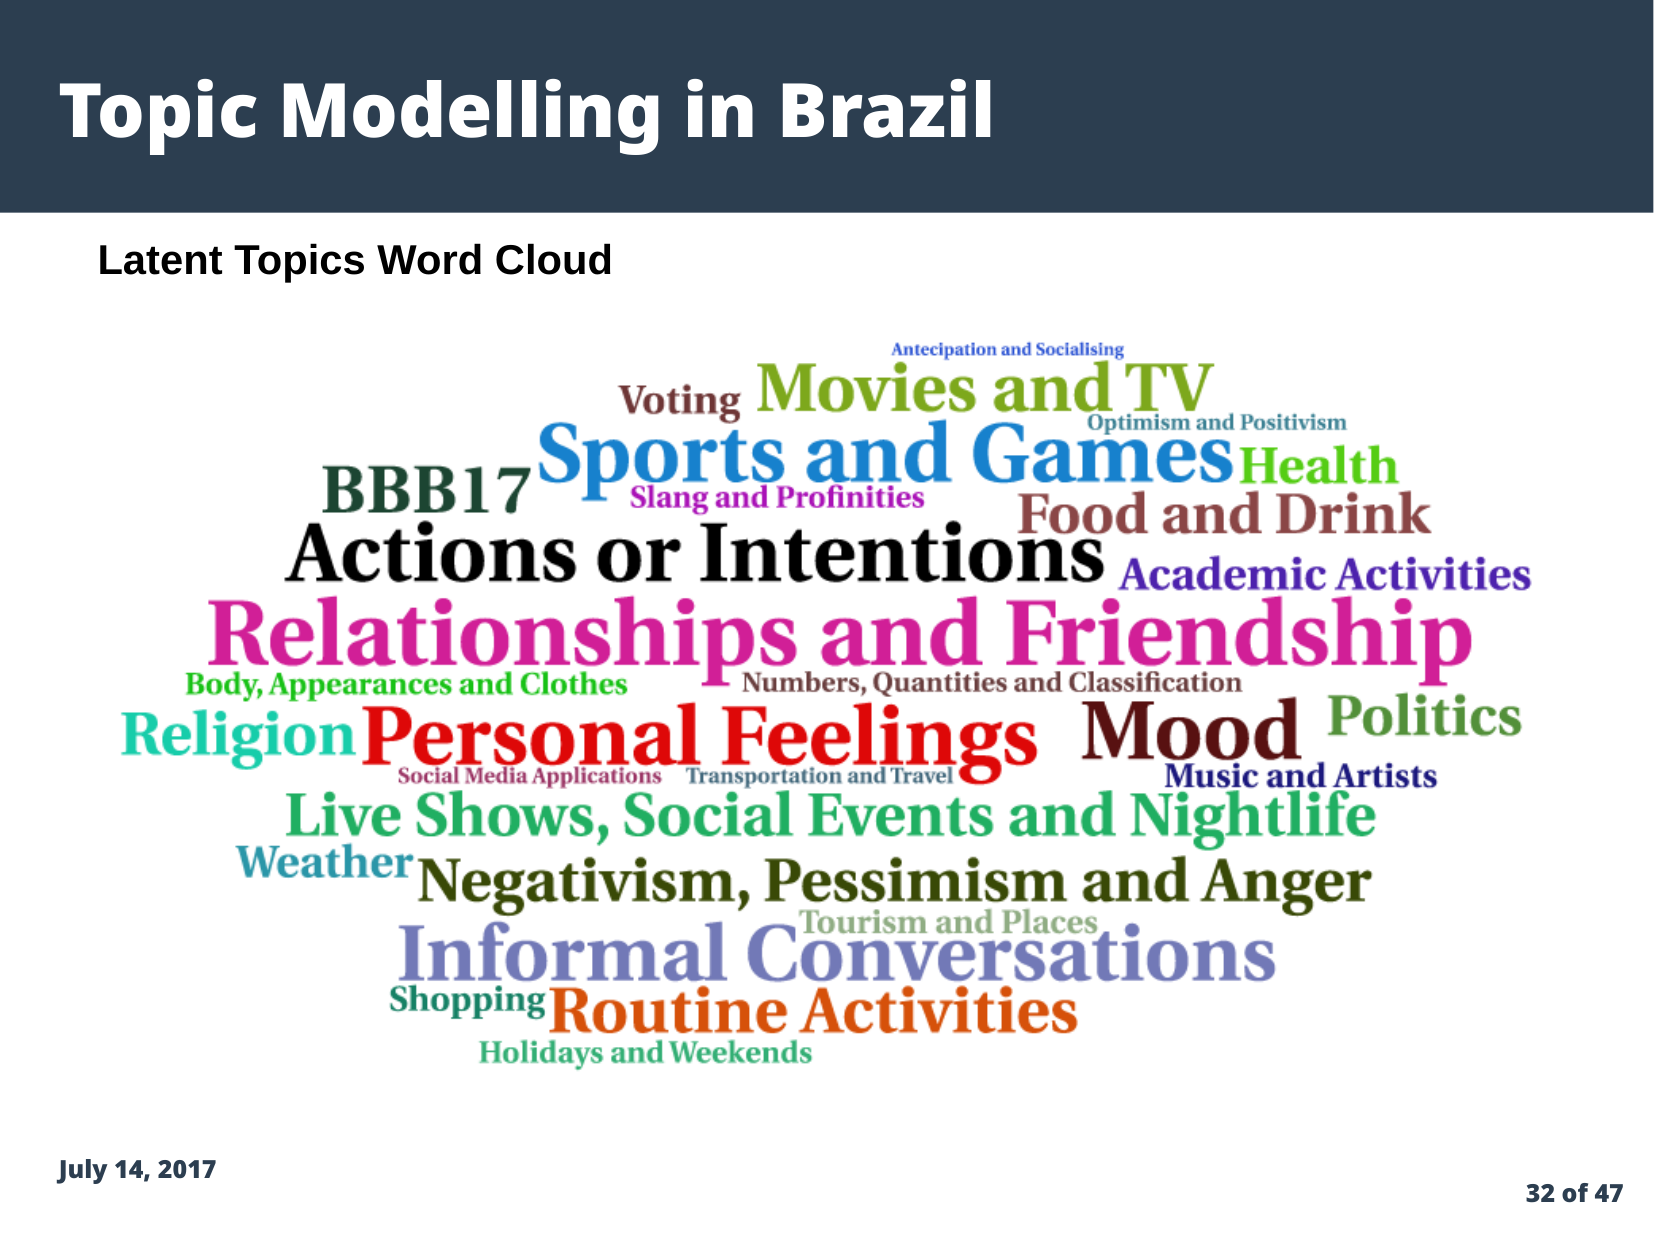

# Topic Modelling in Brazil
Latent Topics Word Cloud
July 14, 2017
32